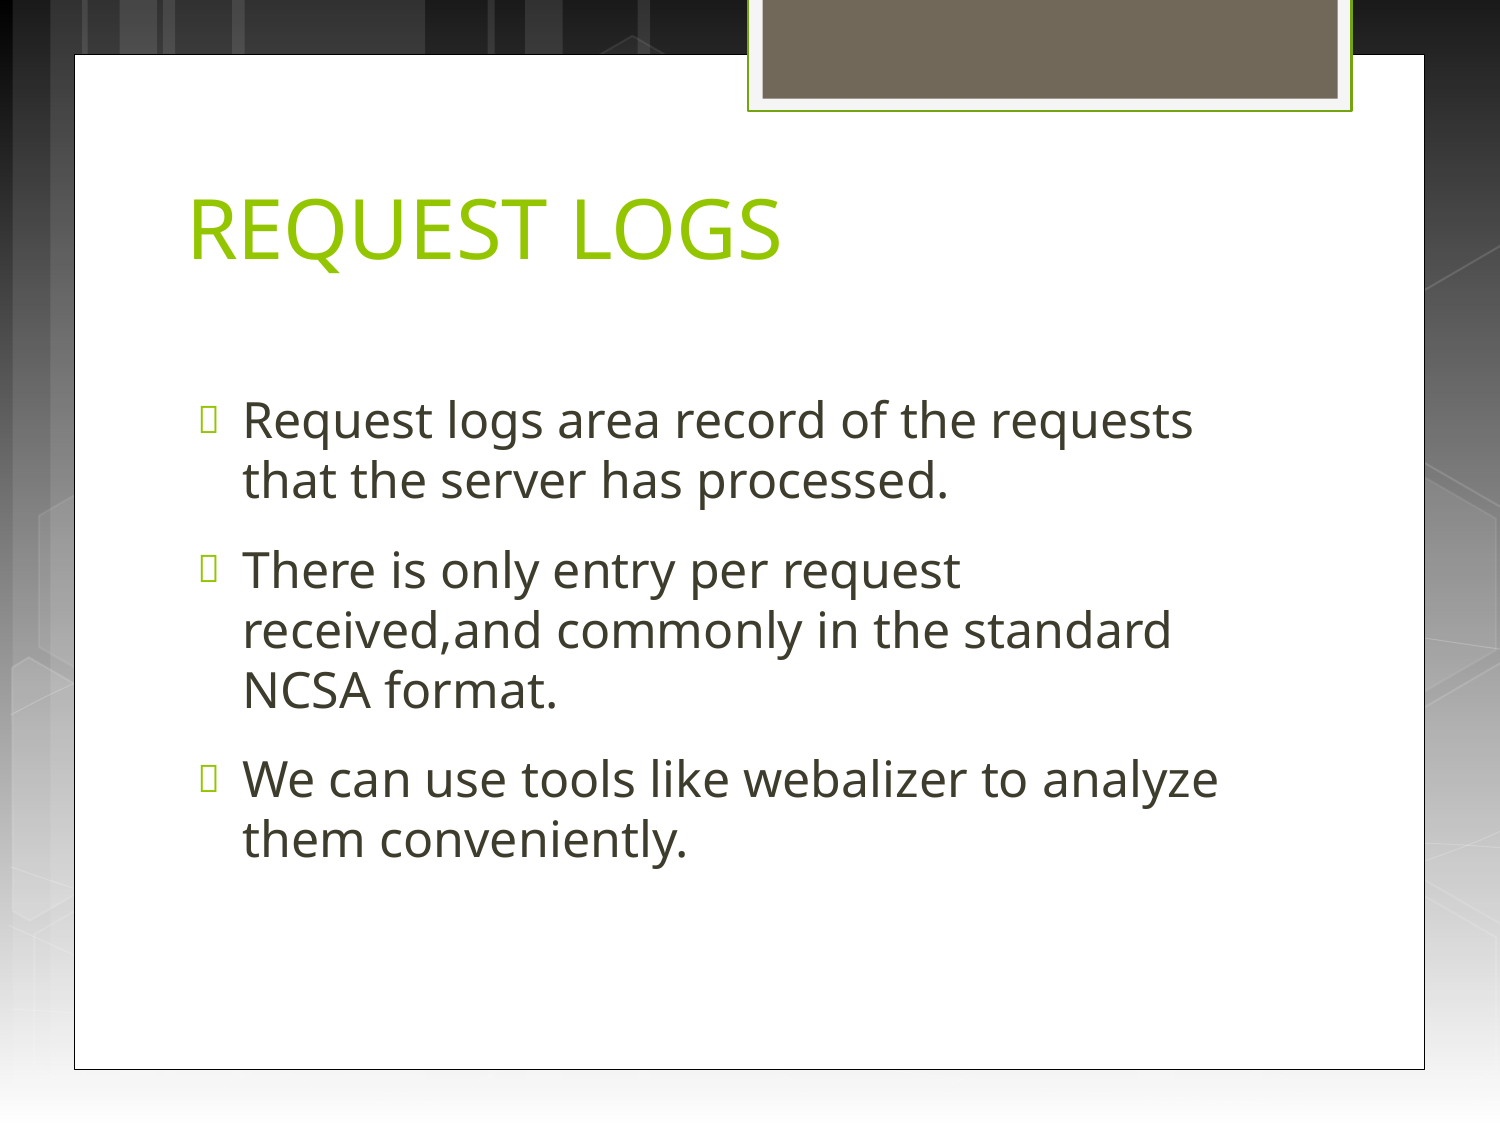

# REQUEST LOGS
Request logs area record of the requests that the server has processed.
There is only entry per request received,and commonly in the standard NCSA format.
We can use tools like webalizer to analyze them conveniently.